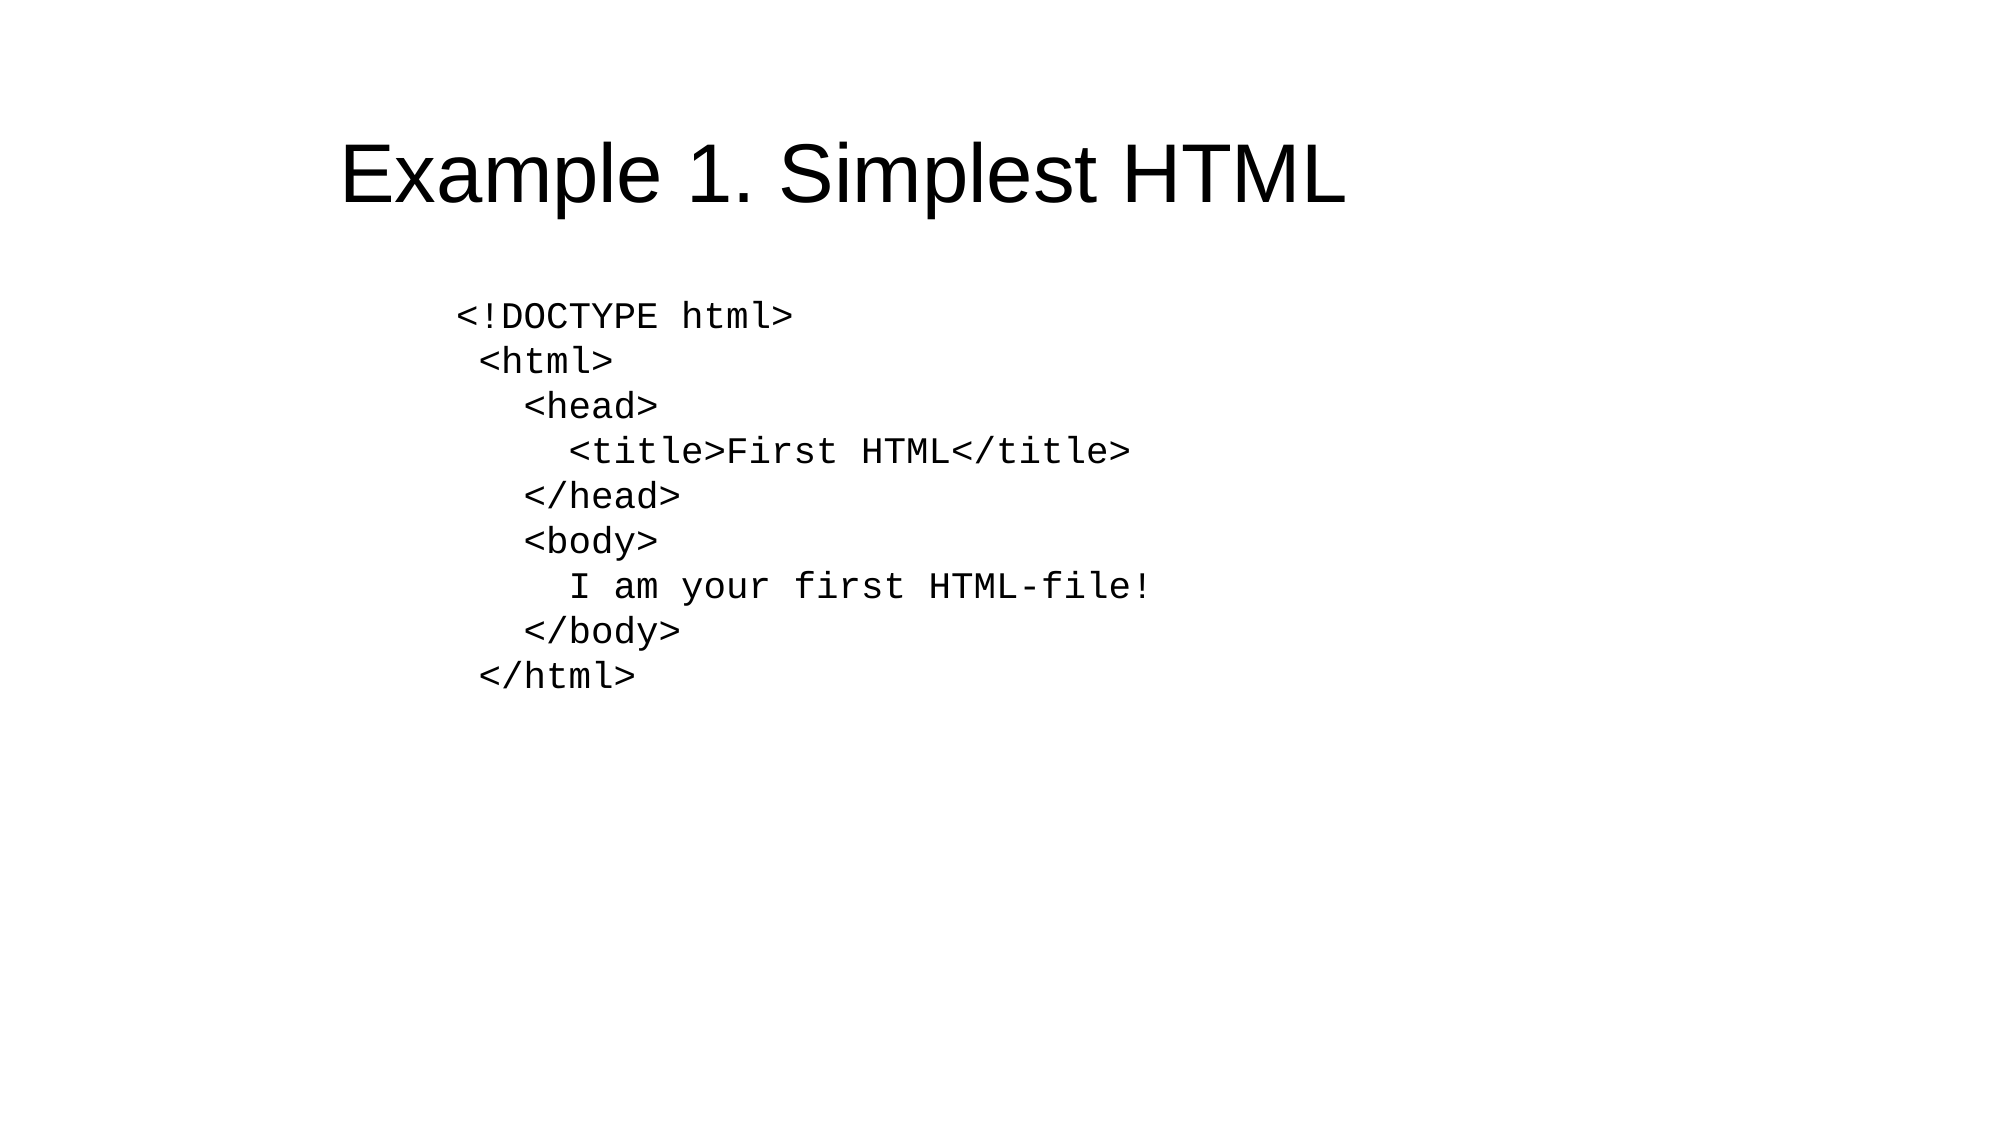

Example 1. Simplest HTML
<!DOCTYPE html>
 <html>
 <head>
 <title>First HTML</title>
 </head>
 <body>
 I am your first HTML-file!
 </body>
 </html>